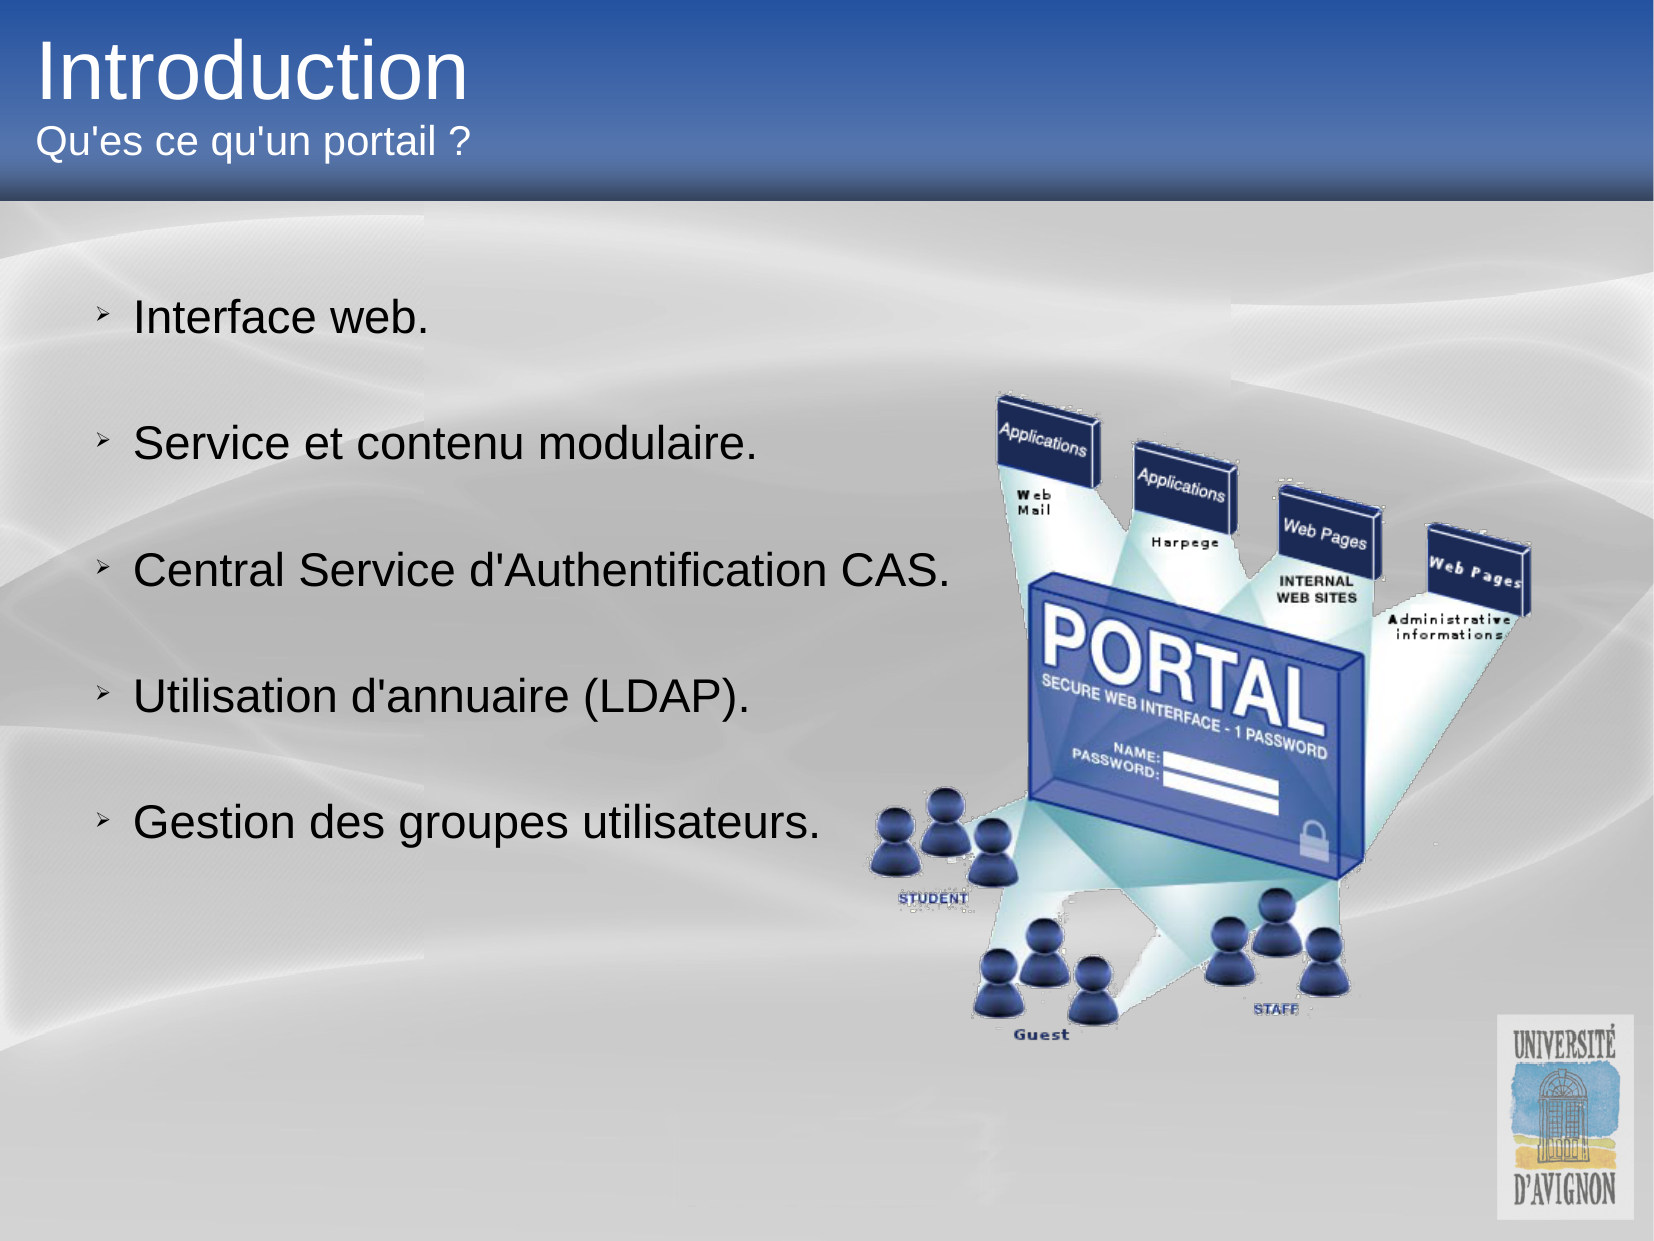

# Introduction Qu'es ce qu'un portail ?
Interface web.
Service et contenu modulaire.
Central Service d'Authentification CAS.
Utilisation d'annuaire (LDAP).
Gestion des groupes utilisateurs.